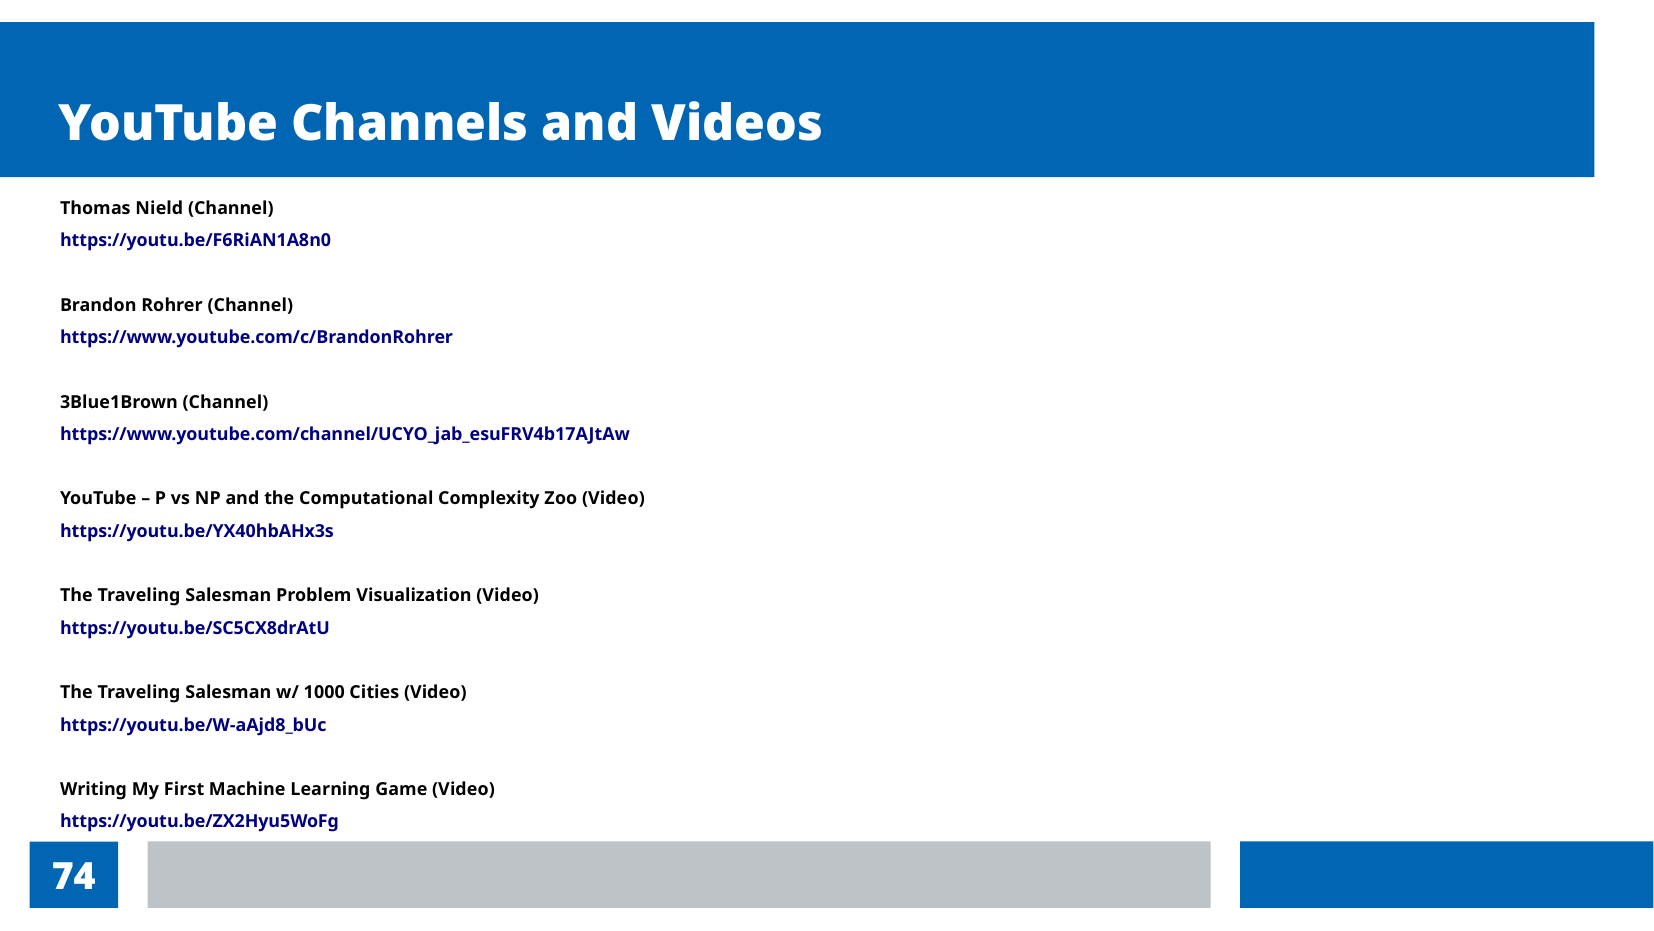

# YouTube Channels and Videos
Thomas Nield (Channel)
https://youtu.be/F6RiAN1A8n0
Brandon Rohrer (Channel)
https://www.youtube.com/c/BrandonRohrer
3Blue1Brown (Channel)
https://www.youtube.com/channel/UCYO_jab_esuFRV4b17AJtAw
YouTube – P vs NP and the Computational Complexity Zoo (Video)
https://youtu.be/YX40hbAHx3s
The Traveling Salesman Problem Visualization (Video)
https://youtu.be/SC5CX8drAtU
The Traveling Salesman w/ 1000 Cities (Video)
https://youtu.be/W-aAjd8_bUc
Writing My First Machine Learning Game (Video)
https://youtu.be/ZX2Hyu5WoFg
74